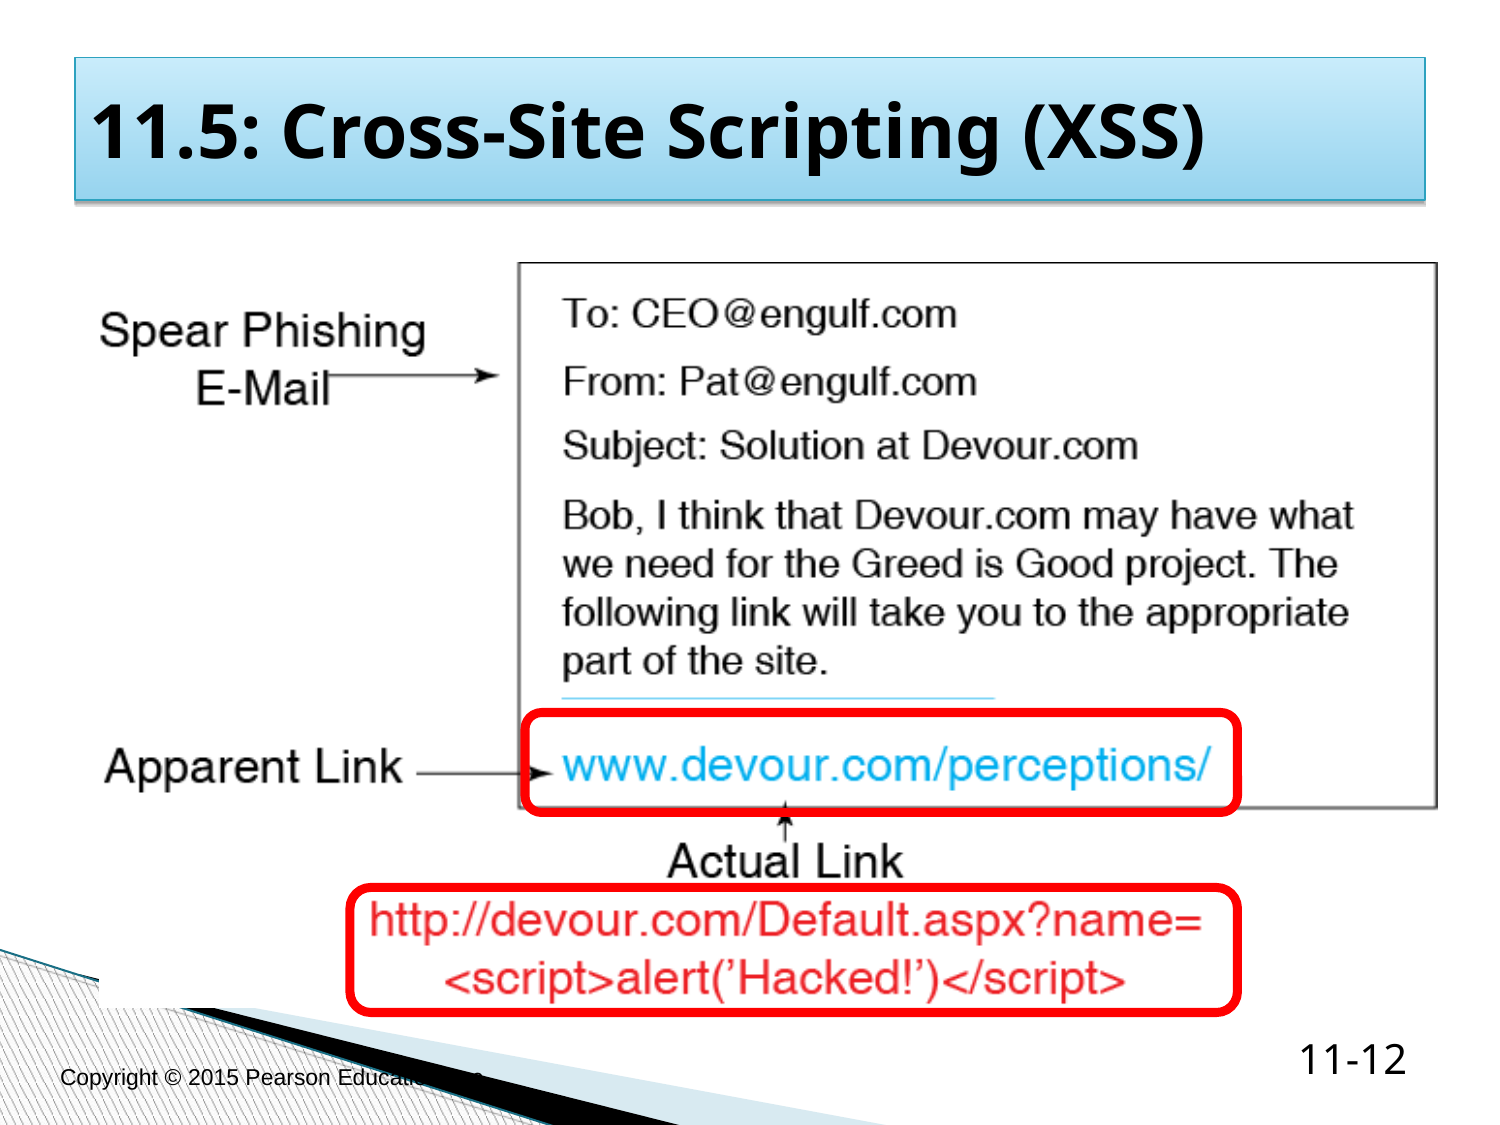

# 11.5: Cross-Site Scripting (XSS)
Copyright © 2015 Pearson Education, Inc.